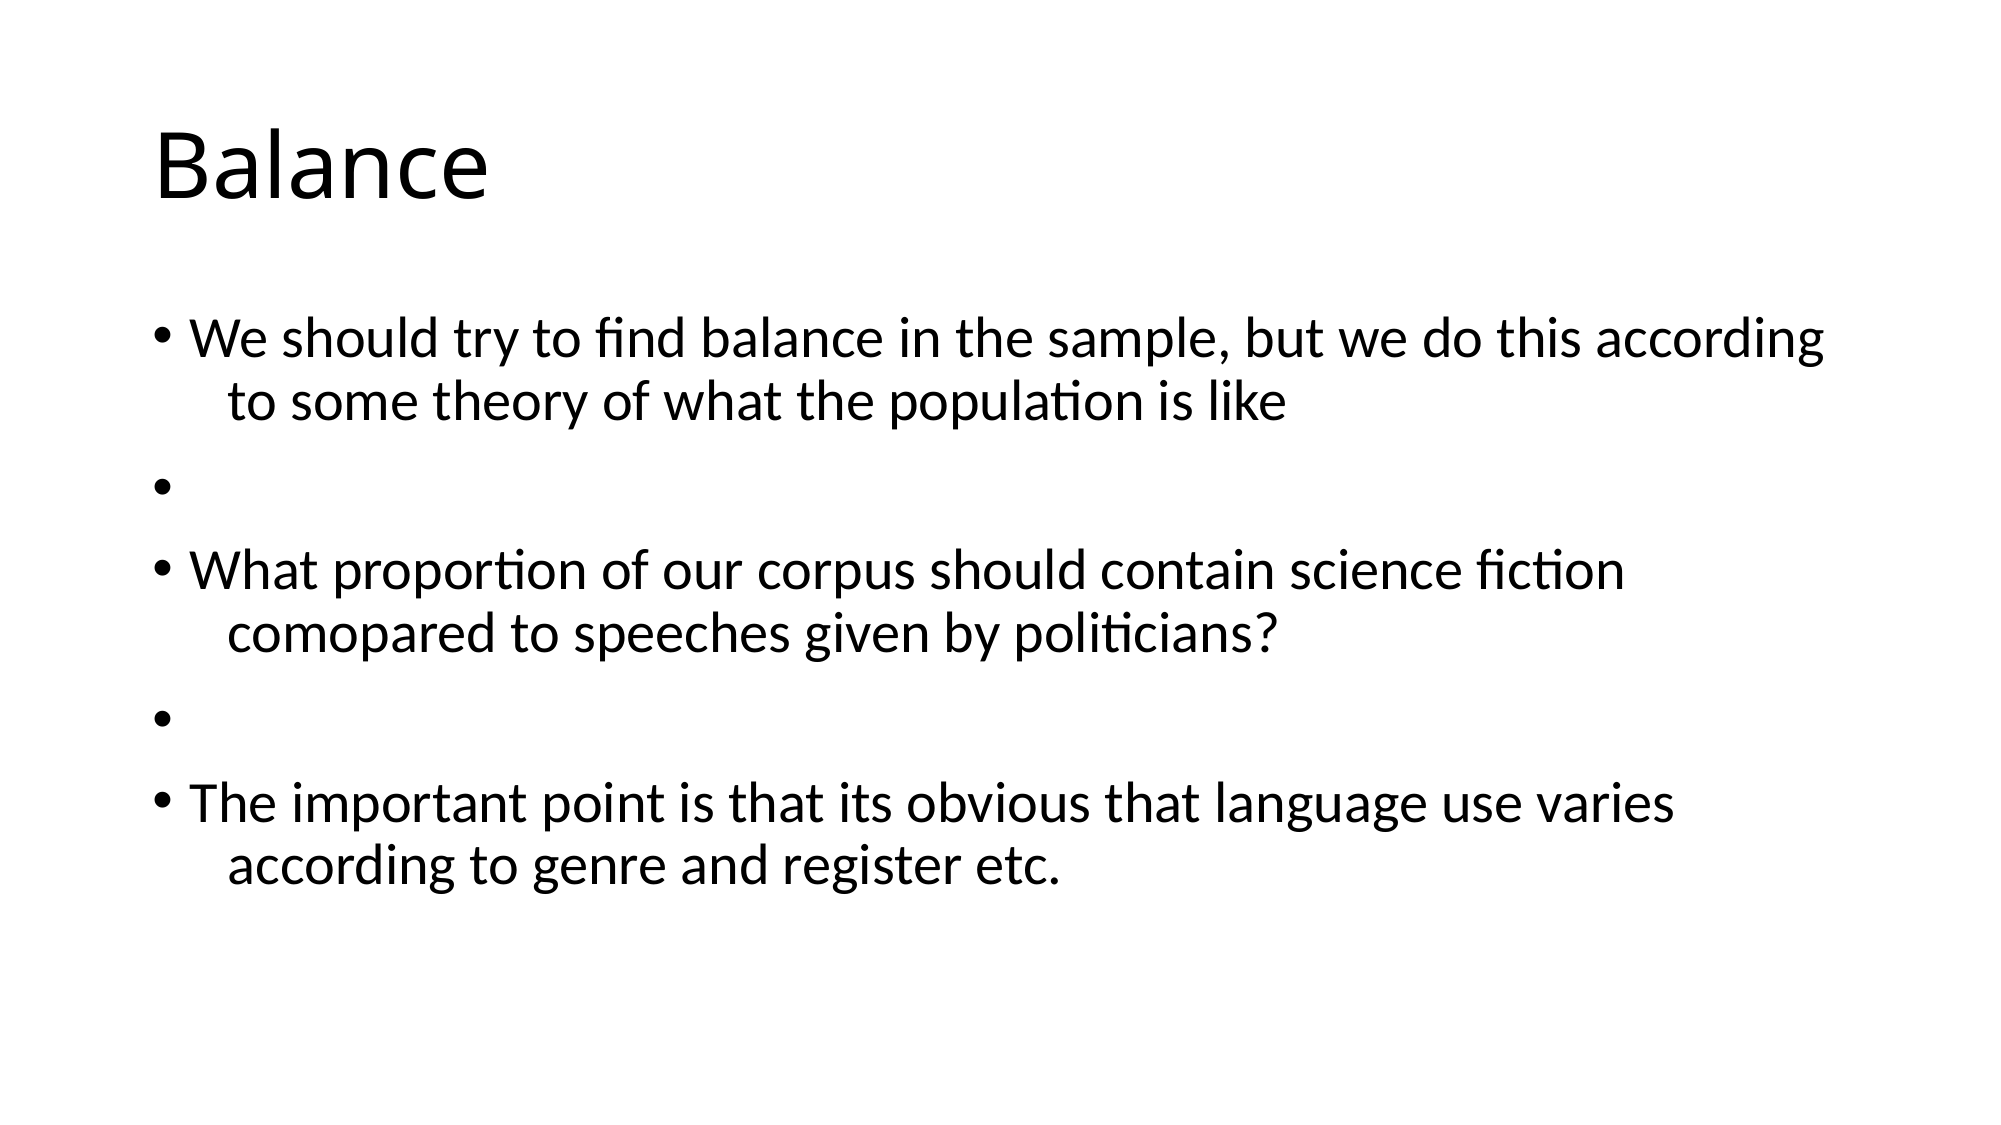

# Balance
We should try to find balance in the sample, but we do this according to some theory of what the population is like
What proportion of our corpus should contain science fiction comopared to speeches given by politicians?
The important point is that its obvious that language use varies according to genre and register etc.